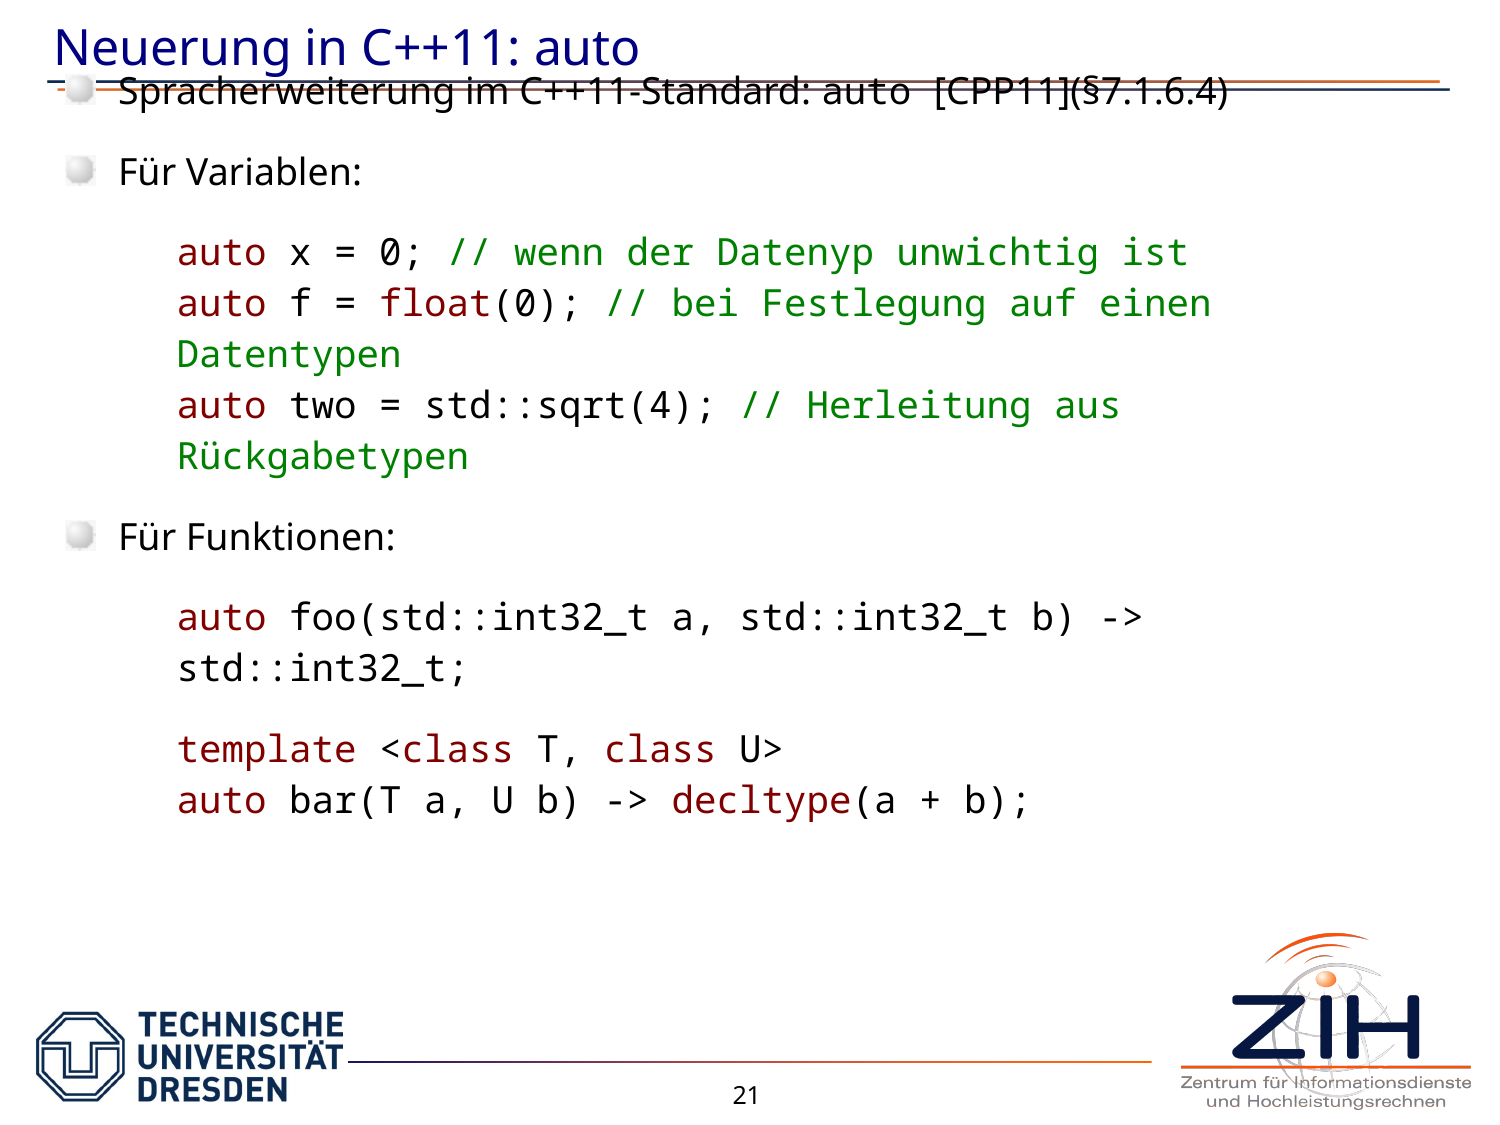

# Neuerung in C++11: auto
Spracherweiterung im C++11-Standard: auto [CPP11](§7.1.6.4)
Für Variablen:
auto x = 0; // wenn der Datenyp unwichtig ist
auto f = float(0); // bei Festlegung auf einen Datentypen
auto two = std::sqrt(4); // Herleitung aus Rückgabetypen
Für Funktionen:
auto foo(std::int32_t a, std::int32_t b) -> std::int32_t;
template <class T, class U>
auto bar(T a, U b) -> decltype(a + b);
21